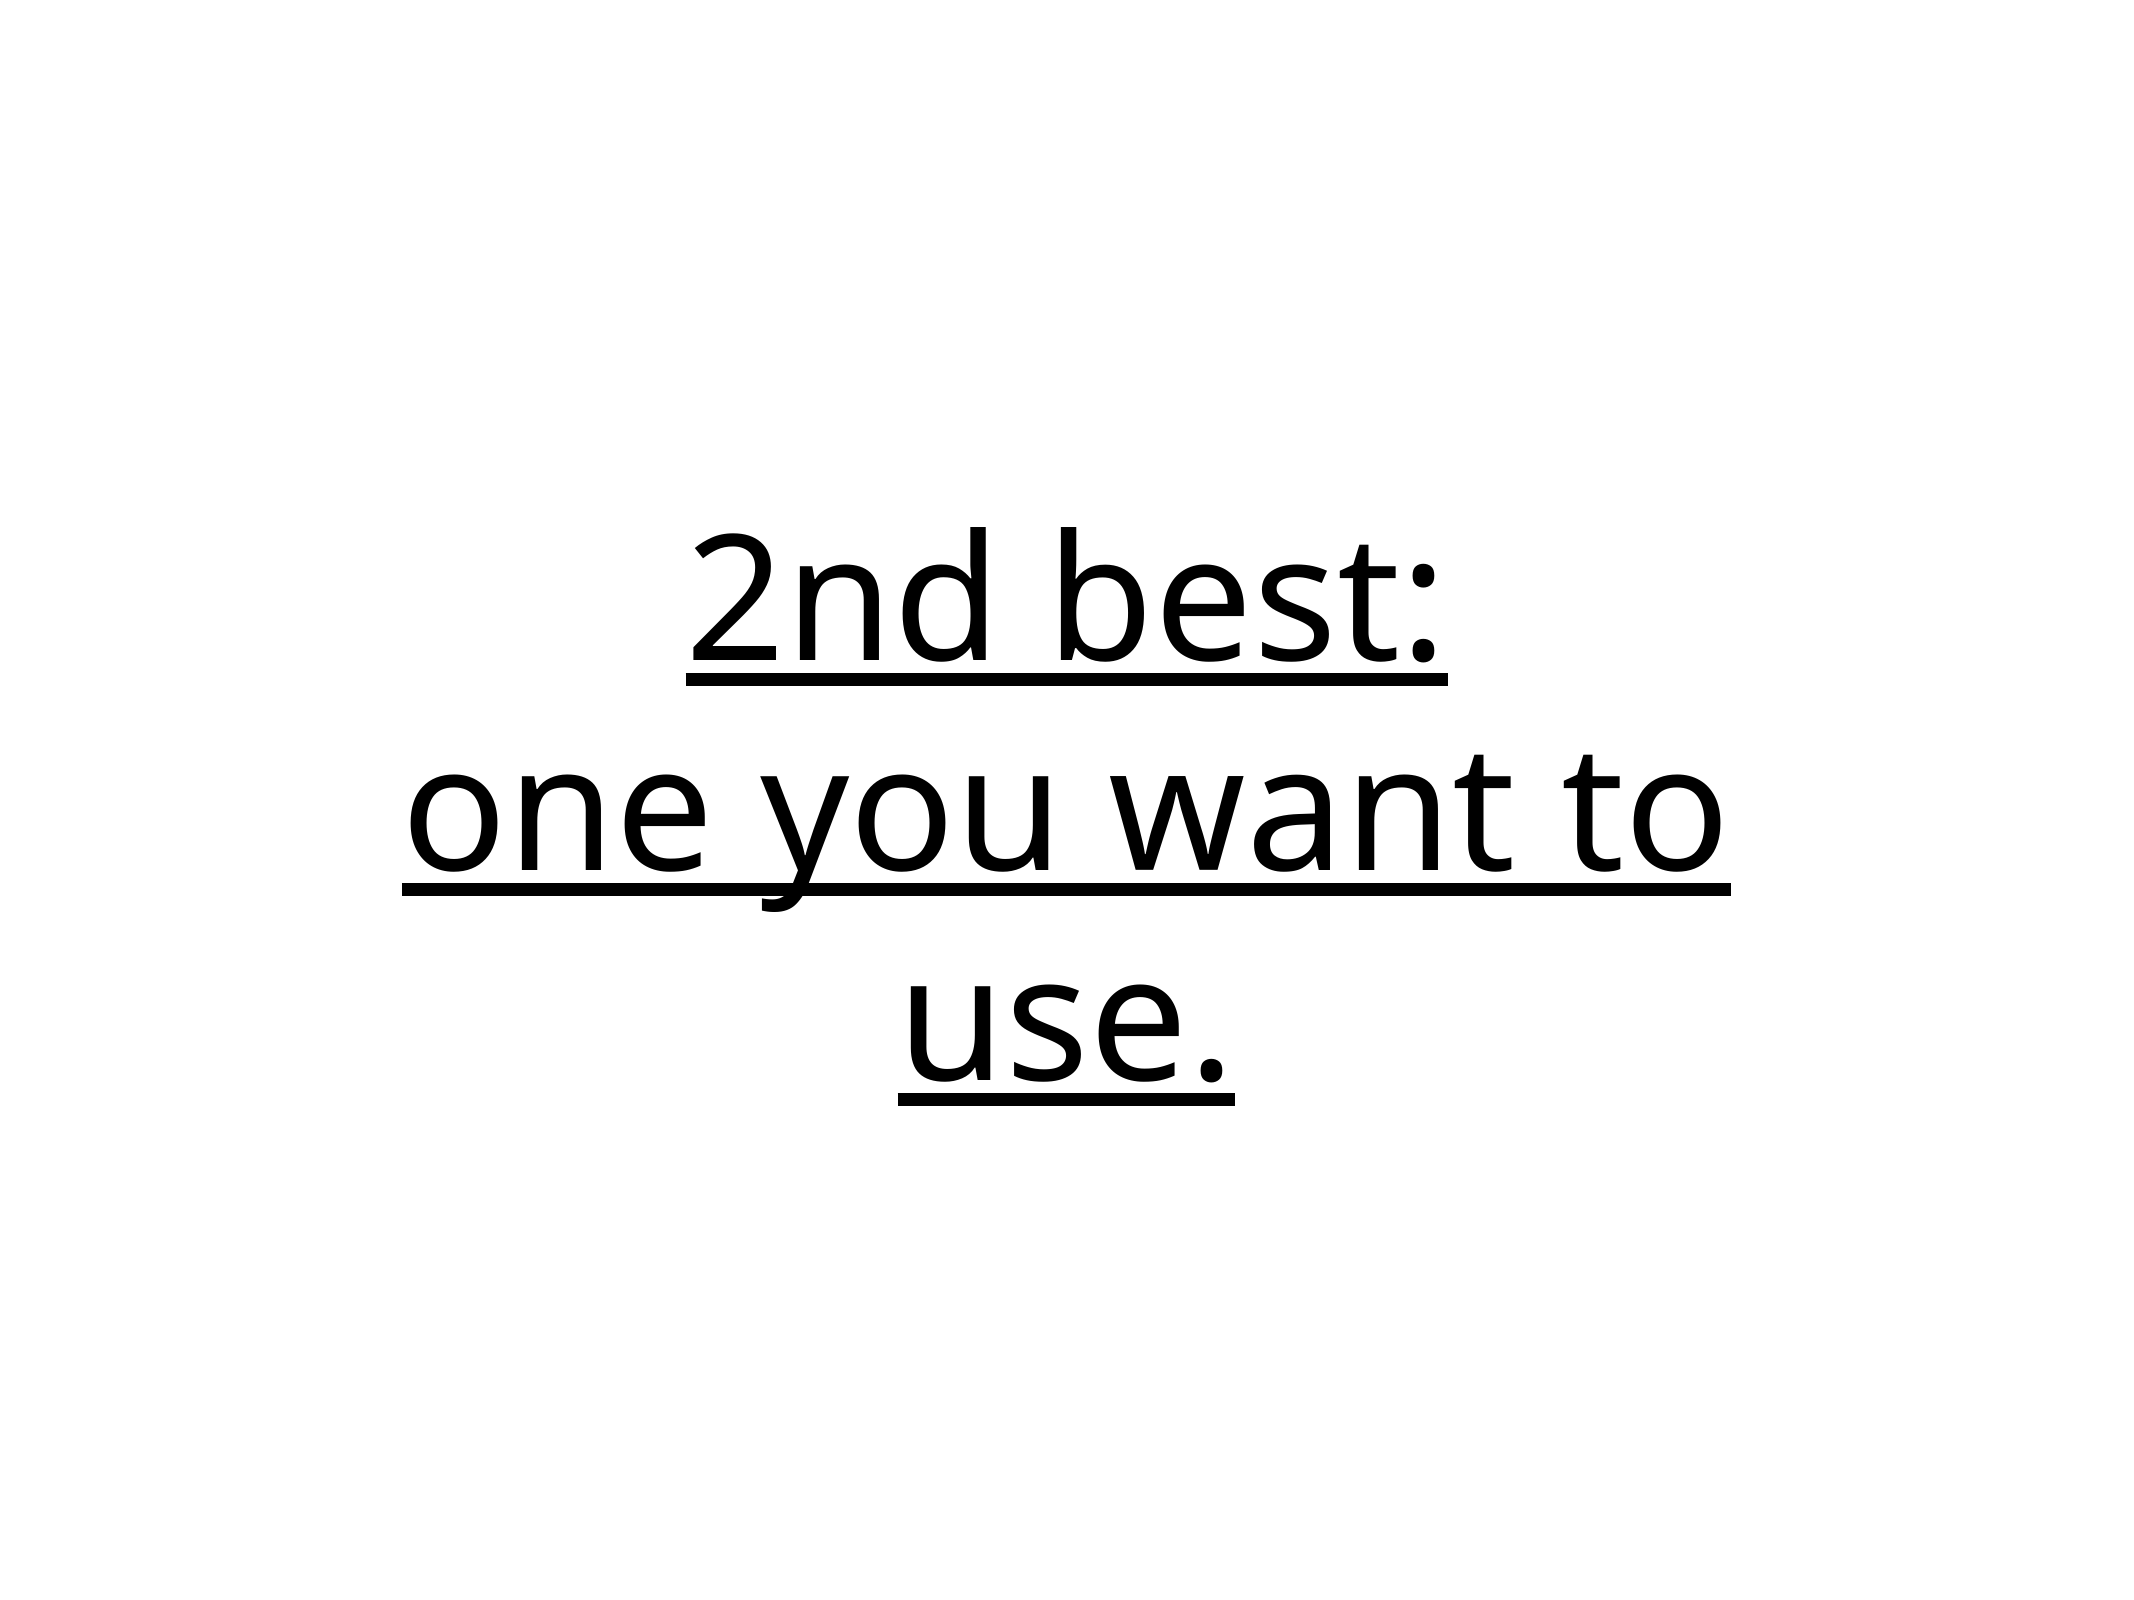

# 2nd best: one you want to use.